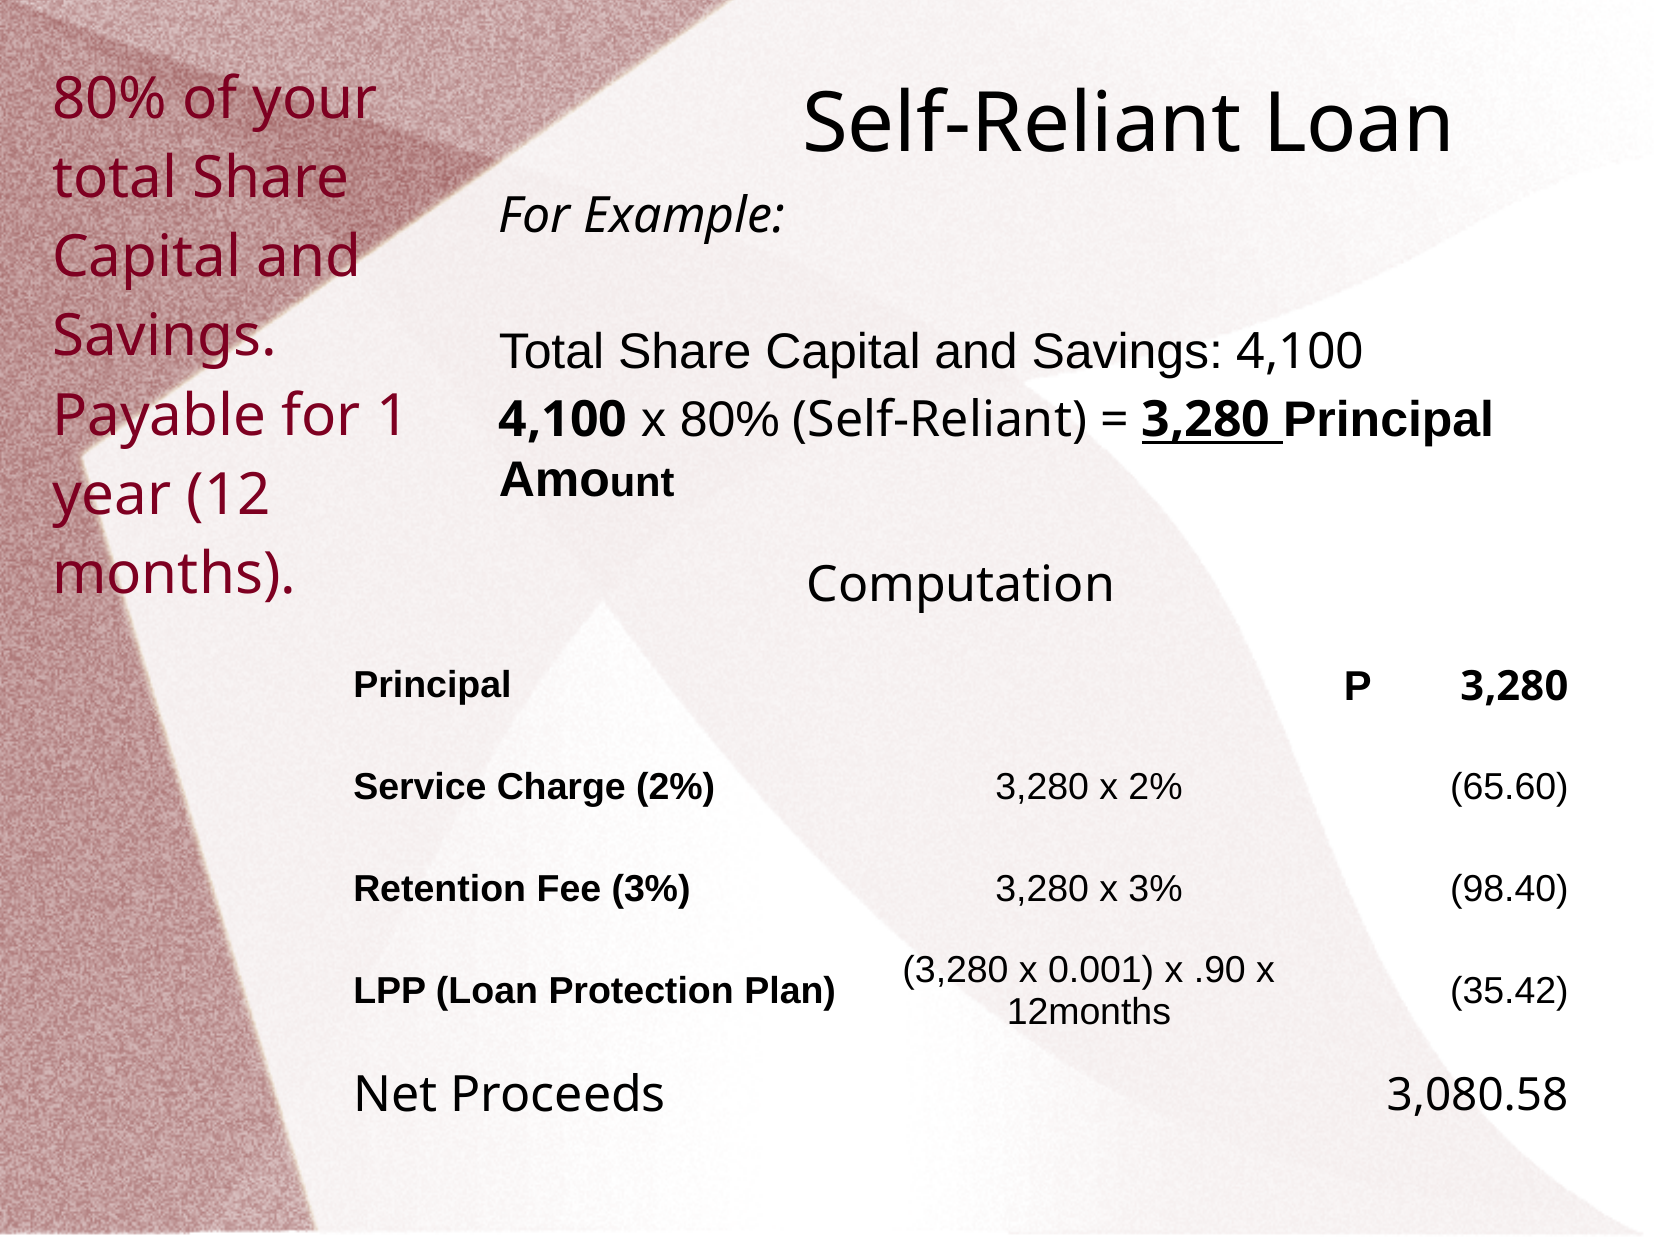

80% of your total Share Capital and Savings.
Payable for 1 year (12 months).
Self-Reliant Loan
For Example:
Total Share Capital and Savings: 4,100
4,100 x 80% (Self-Reliant) = 3,280 Principal Amount
| Computation | | |
| --- | --- | --- |
| Principal | | P 3,280 |
| Service Charge (2%) | 3,280 x 2% | (65.60) |
| Retention Fee (3%) | 3,280 x 3% | (98.40) |
| LPP (Loan Protection Plan) | (3,280 x 0.001) x .90 x 12months | (35.42) |
| Net Proceeds | | 3,080.58 |